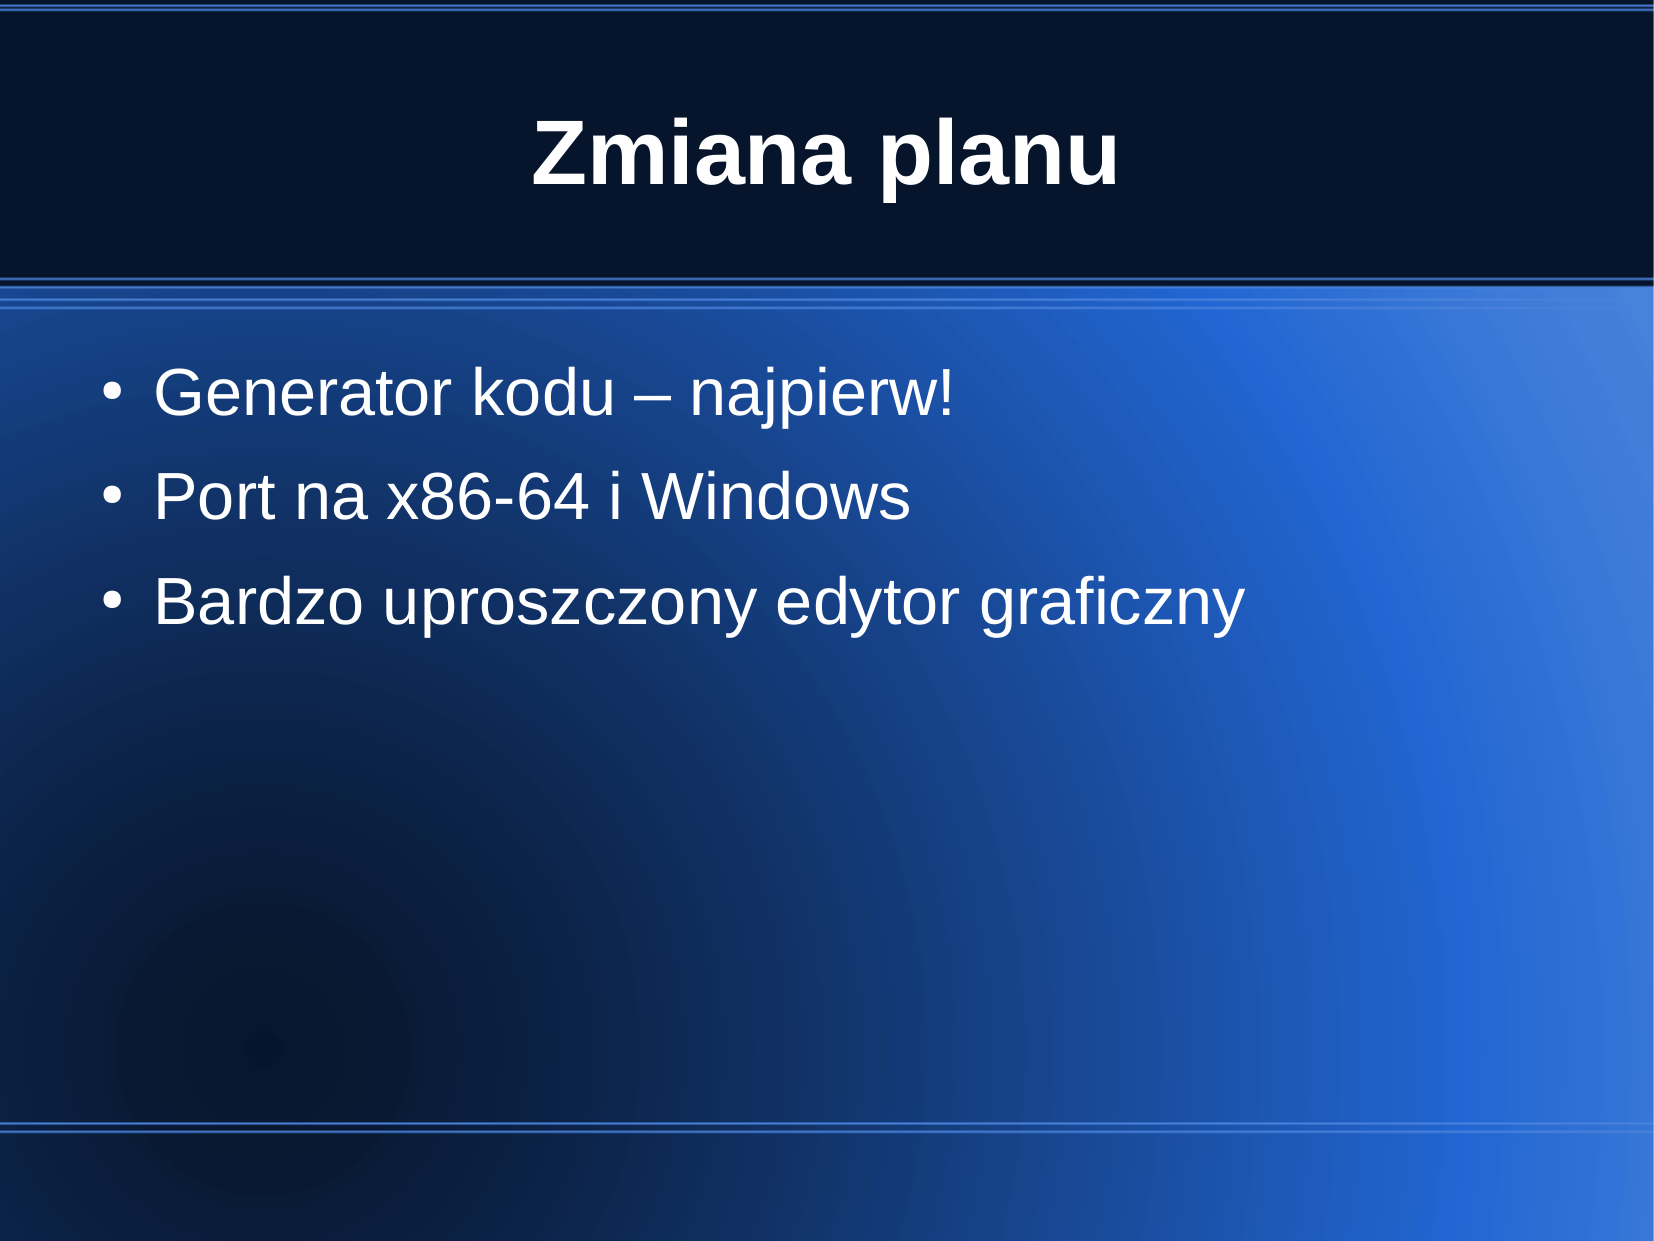

# Zmiana planu
Generator kodu – najpierw!
Port na x86-64 i Windows
Bardzo uproszczony edytor graficzny